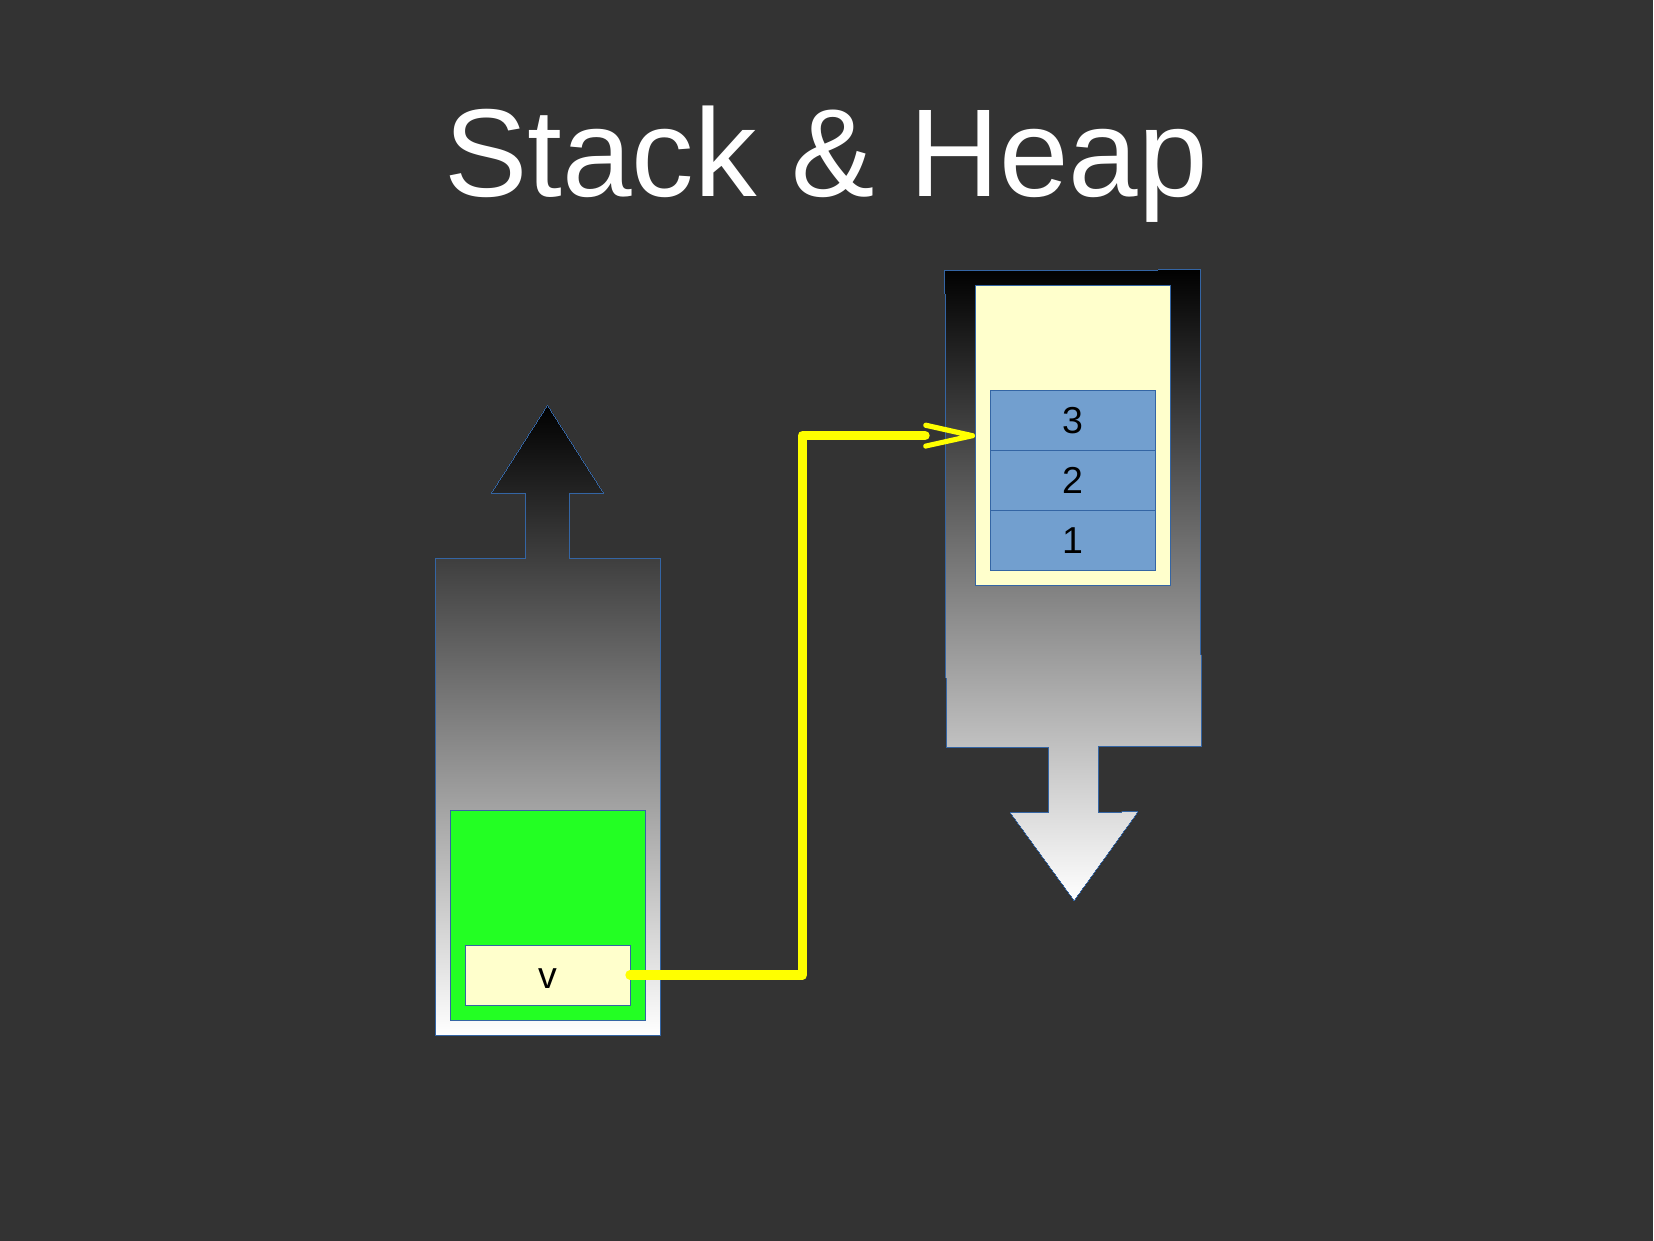

# Stack & Heap
3
2
1
1
v